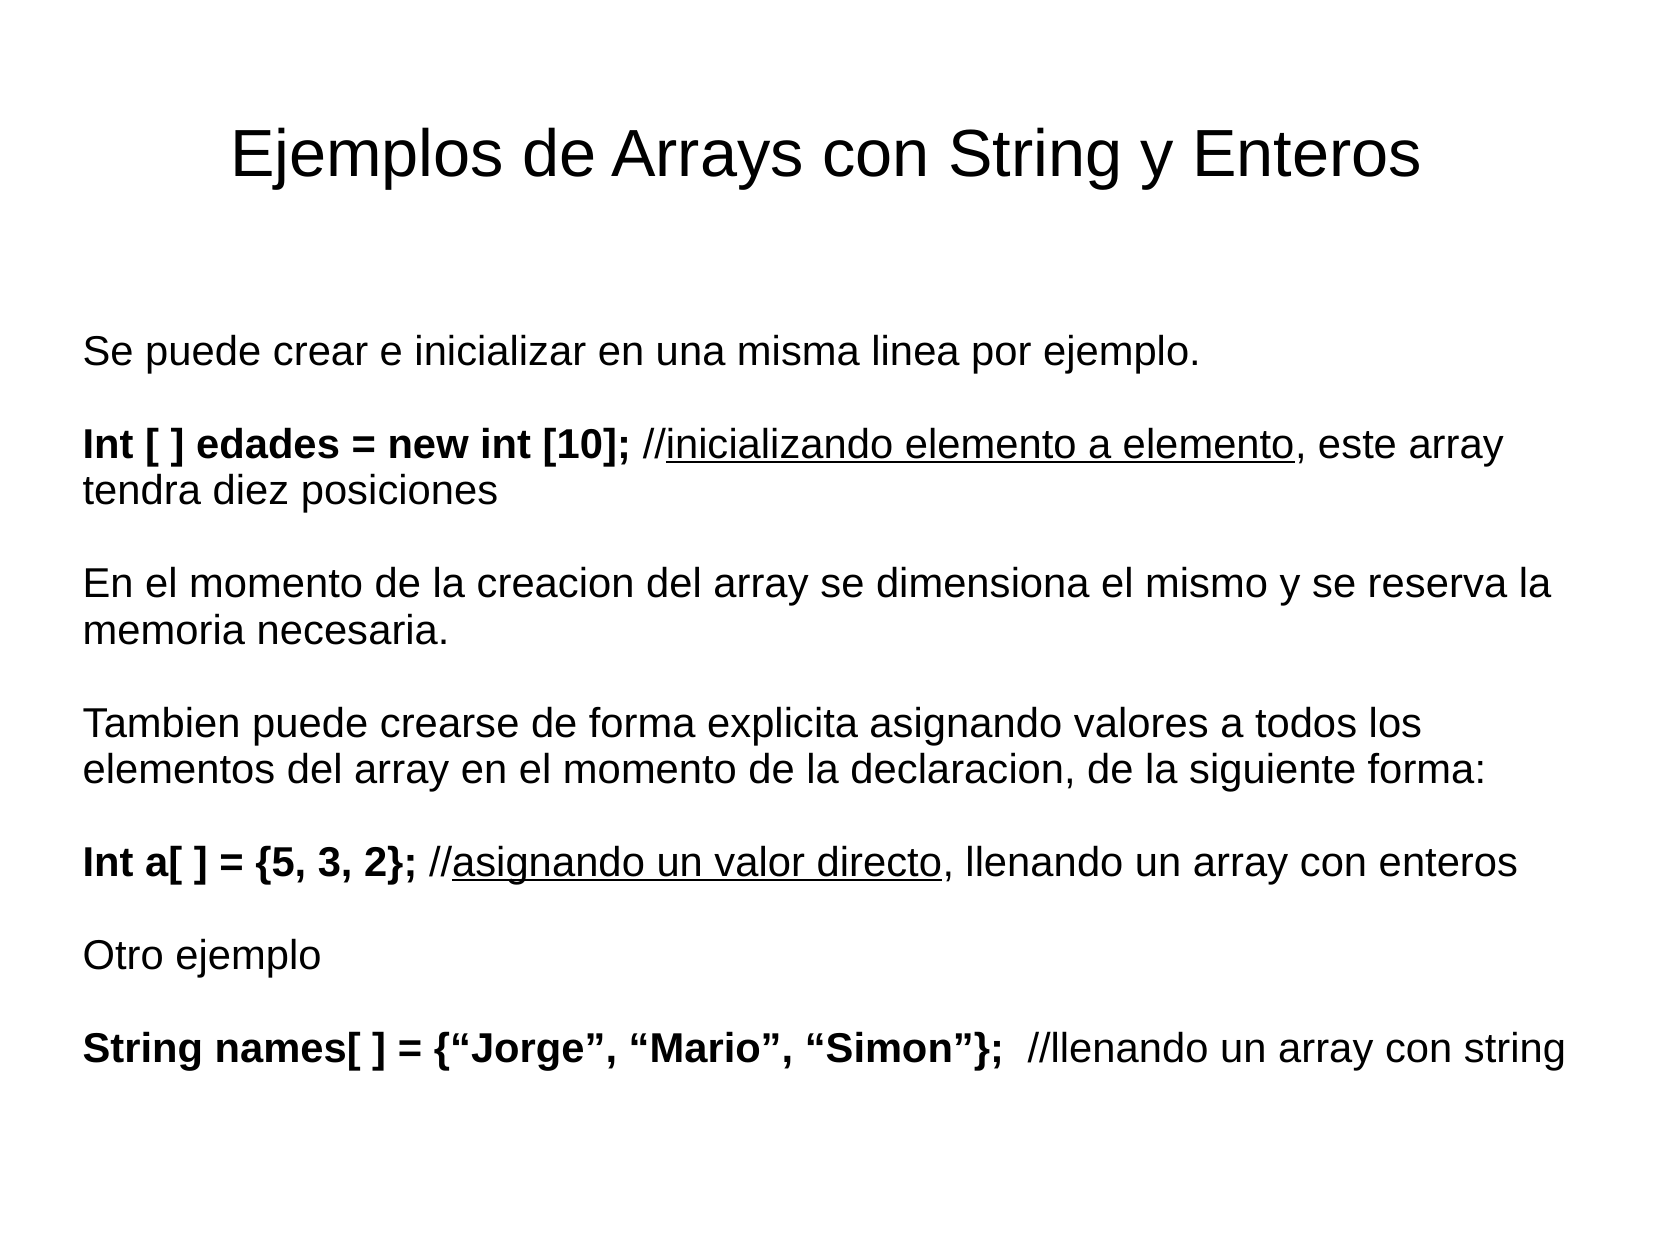

# Ejemplos de Arrays con String y Enteros
Se puede crear e inicializar en una misma linea por ejemplo.
Int [ ] edades = new int [10]; //inicializando elemento a elemento, este array tendra diez posiciones
En el momento de la creacion del array se dimensiona el mismo y se reserva la memoria necesaria.
Tambien puede crearse de forma explicita asignando valores a todos los elementos del array en el momento de la declaracion, de la siguiente forma:
Int a[ ] = {5, 3, 2}; //asignando un valor directo, llenando un array con enteros
Otro ejemplo
String names[ ] = {“Jorge”, “Mario”, “Simon”}; //llenando un array con string